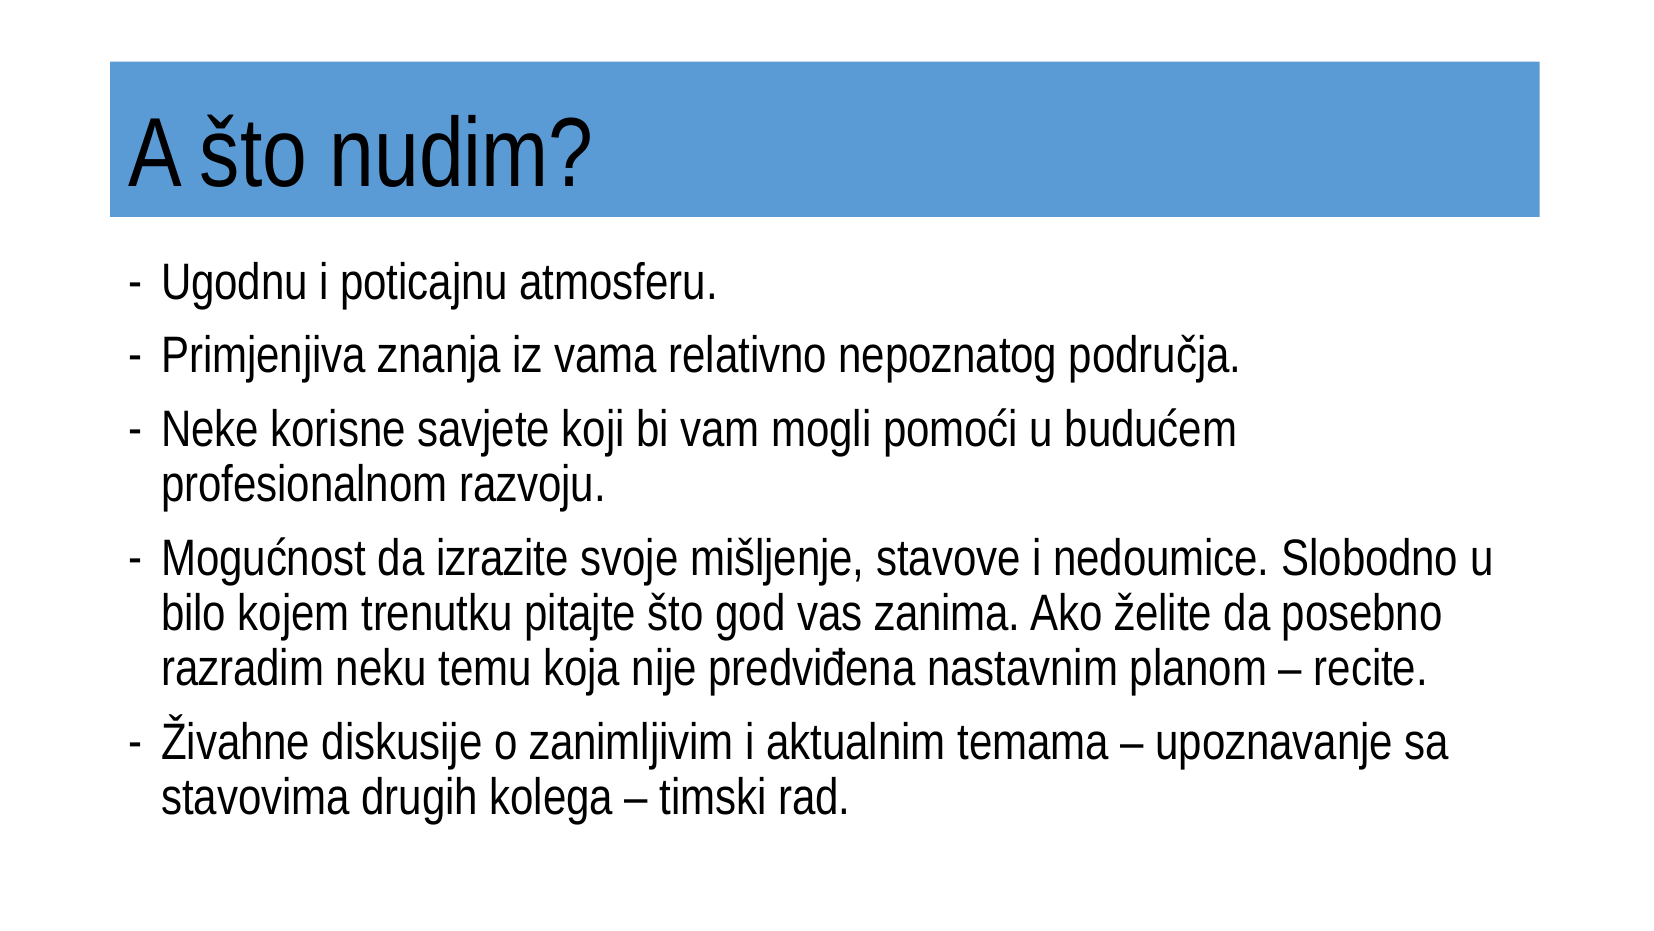

# A što nudim?
Ugodnu i poticajnu atmosferu.
Primjenjiva znanja iz vama relativno nepoznatog područja.
Neke korisne savjete koji bi vam mogli pomoći u budućem profesionalnom razvoju.
Mogućnost da izrazite svoje mišljenje, stavove i nedoumice. Slobodno u bilo kojem trenutku pitajte što god vas zanima. Ako želite da posebno razradim neku temu koja nije predviđena nastavnim planom – recite.
Živahne diskusije o zanimljivim i aktualnim temama – upoznavanje sa stavovima drugih kolega – timski rad.